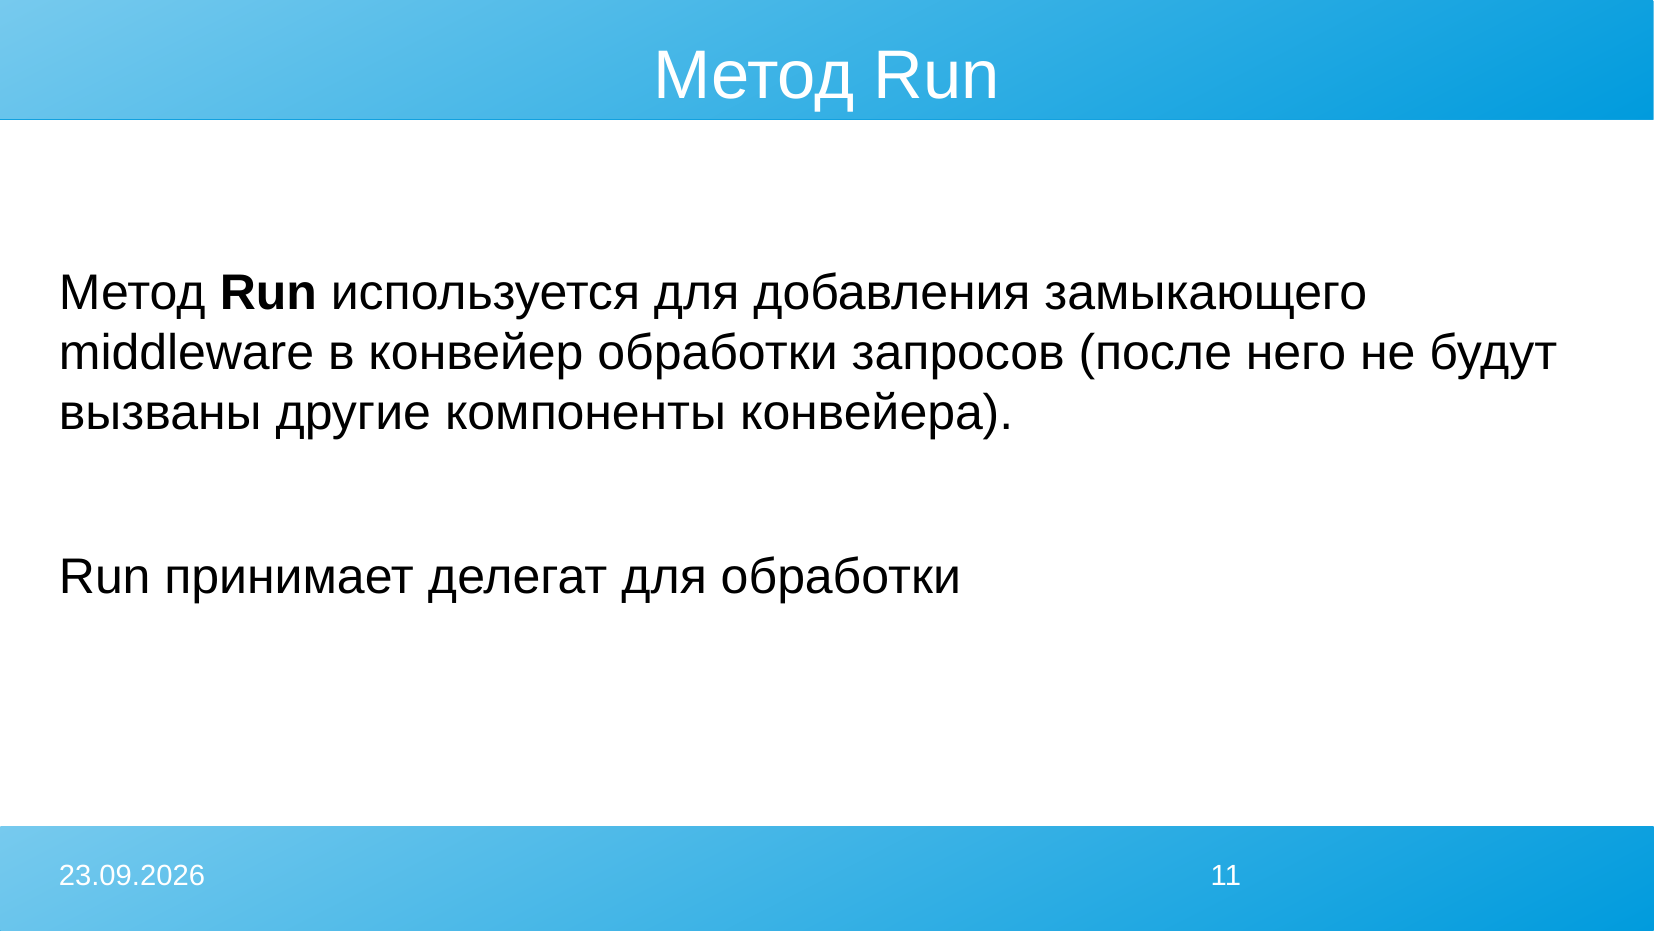

# Метод Run
Метод Run используется для добавления замыкающего middleware в конвейер обработки запросов (после него не будут вызваны другие компоненты конвейера).
Run принимает делегат для обработки